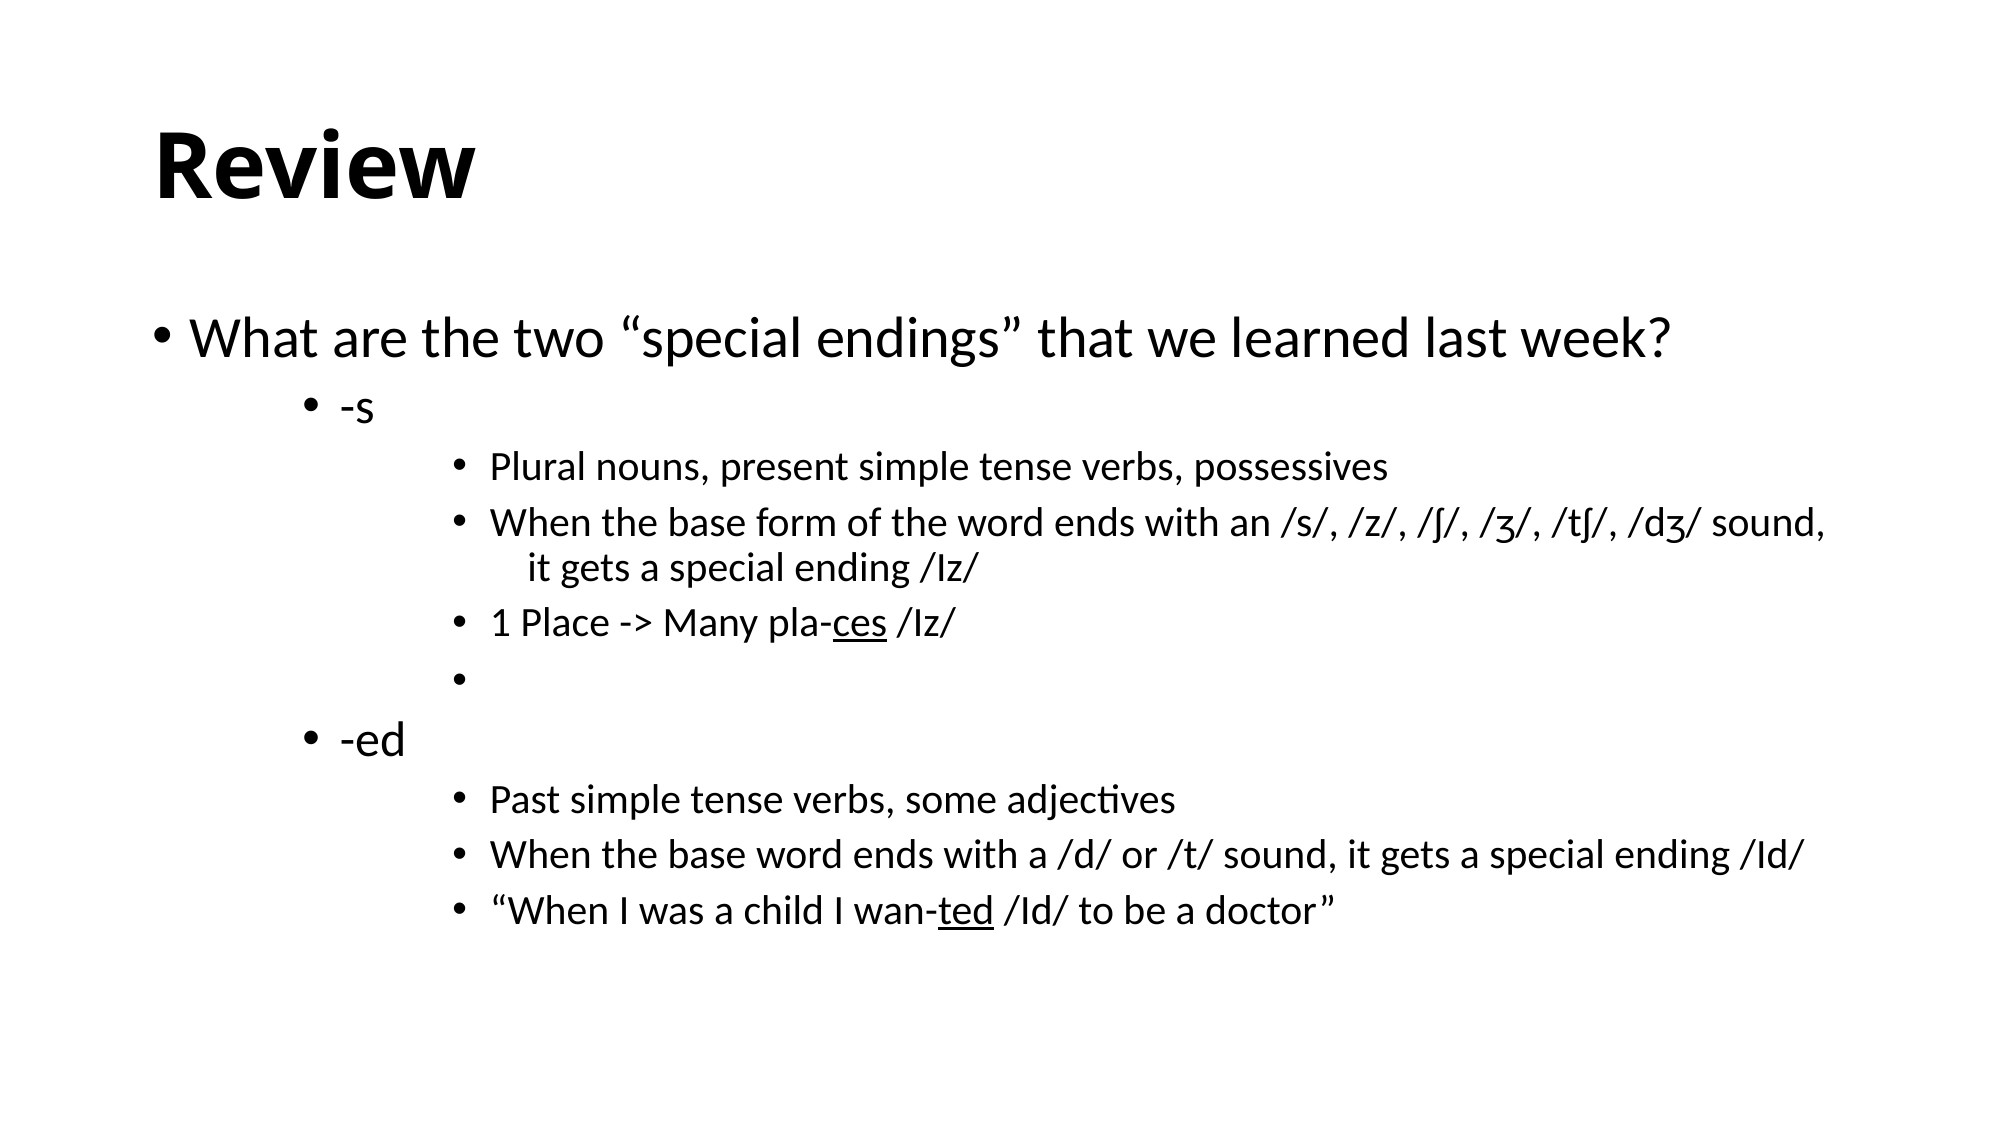

# Review
What are the two “special endings” that we learned last week?
-s
Plural nouns, present simple tense verbs, possessives
When the base form of the word ends with an /s/, /z/, /ʃ/, /ʒ/, /tʃ/, /dʒ/ sound, it gets a special ending /Iz/
1 Place -> Many pla-ces /Iz/
-ed
Past simple tense verbs, some adjectives
When the base word ends with a /d/ or /t/ sound, it gets a special ending /Id/
“When I was a child I wan-ted /Id/ to be a doctor”